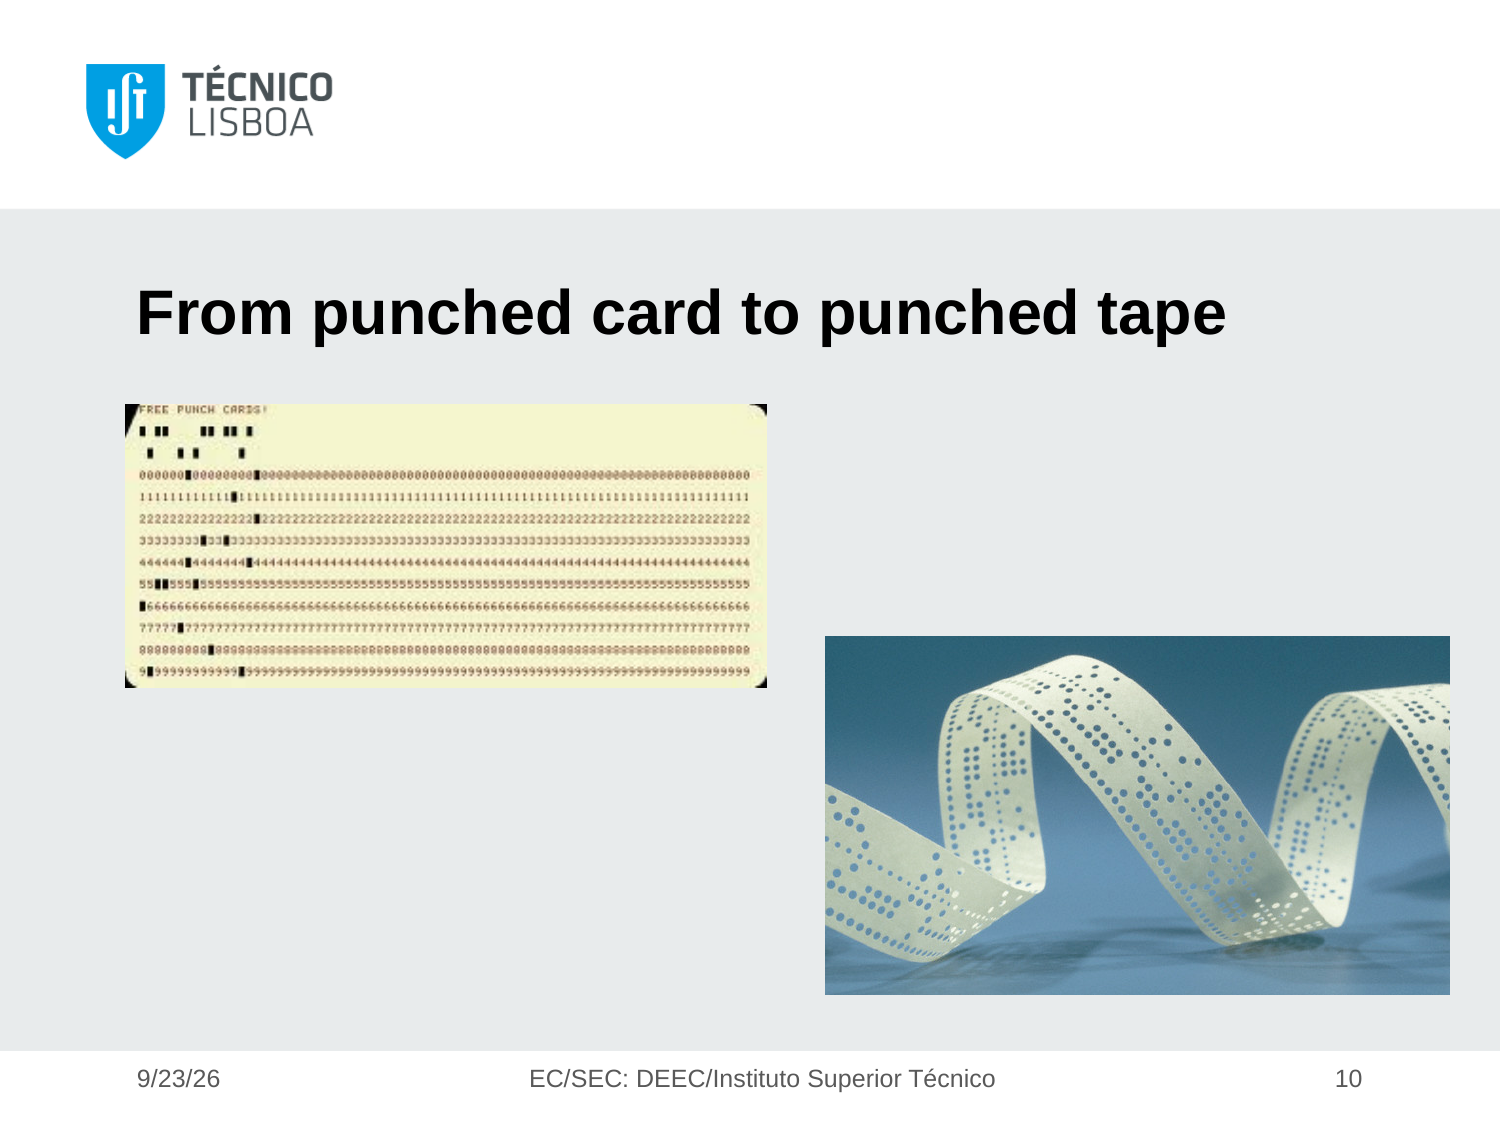

# From punched card to punched tape
EC/SEC: DEEC/Instituto Superior Técnico